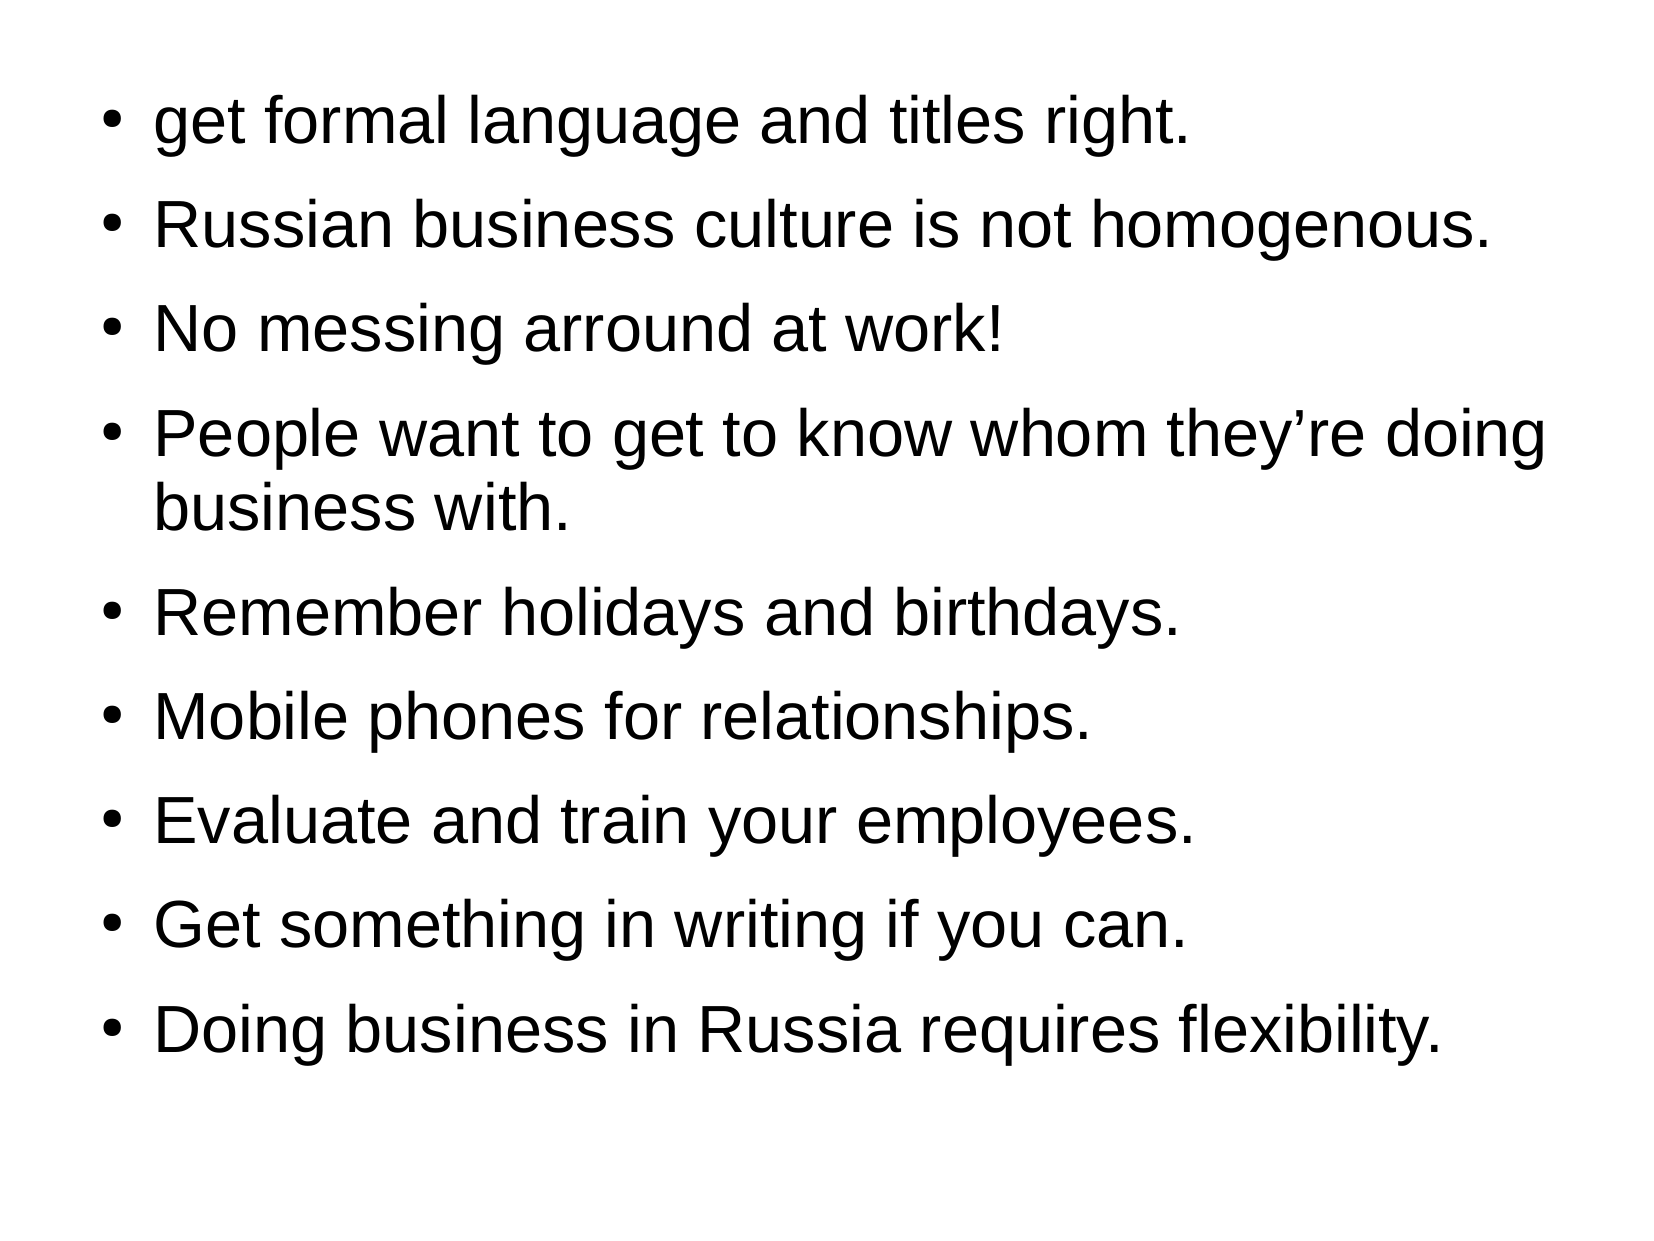

# get formal language and titles right.
Russian business culture is not homogenous.
No messing arround at work!
People want to get to know whom they’re doing business with.
Remember holidays and birthdays.
Mobile phones for relationships.
Evaluate and train your employees.
Get something in writing if you can.
Doing business in Russia requires flexibility.